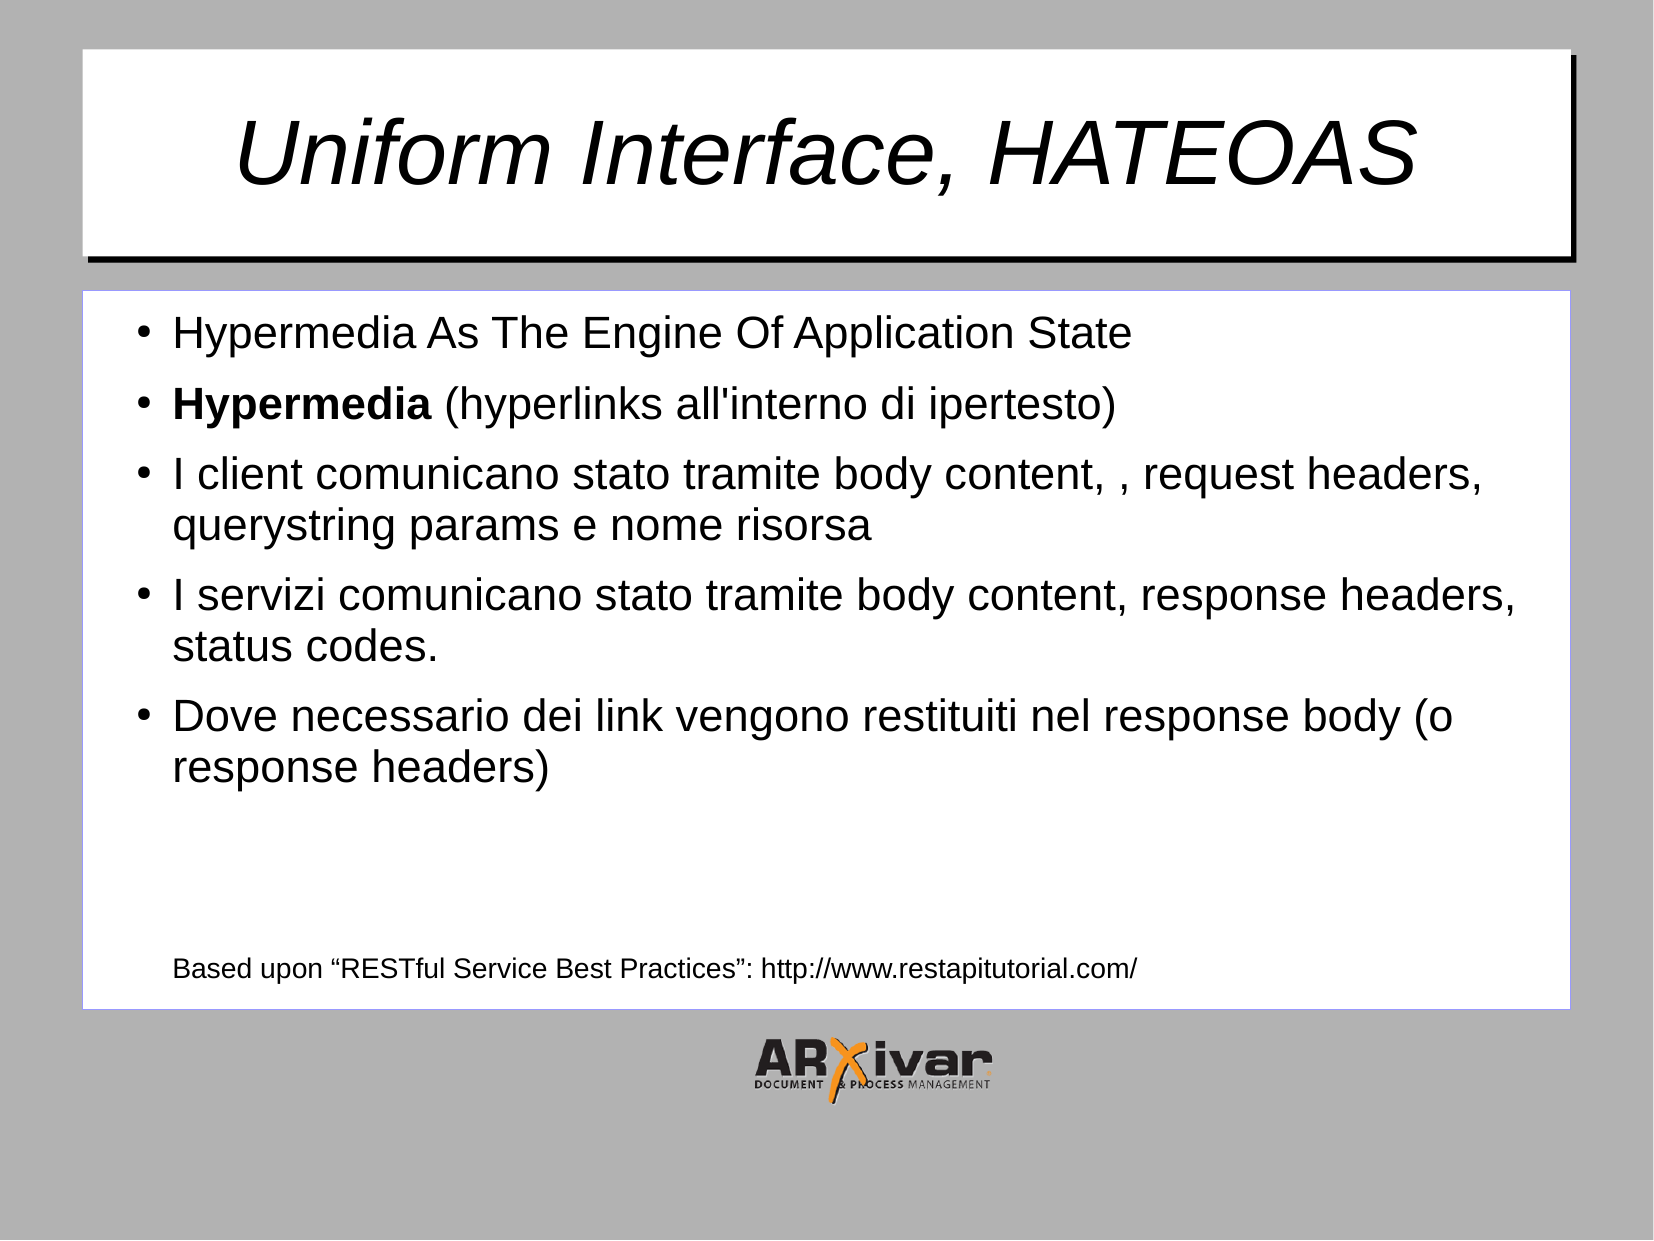

# Uniform Interface, HATEOAS
Hypermedia As The Engine Of Application State
Hypermedia (hyperlinks all'interno di ipertesto)
I client comunicano stato tramite body content, , request headers, querystring params e nome risorsa
I servizi comunicano stato tramite body content, response headers, status codes.
Dove necessario dei link vengono restituiti nel response body (o response headers)
Based upon “RESTful Service Best Practices”: http://www.restapitutorial.com/